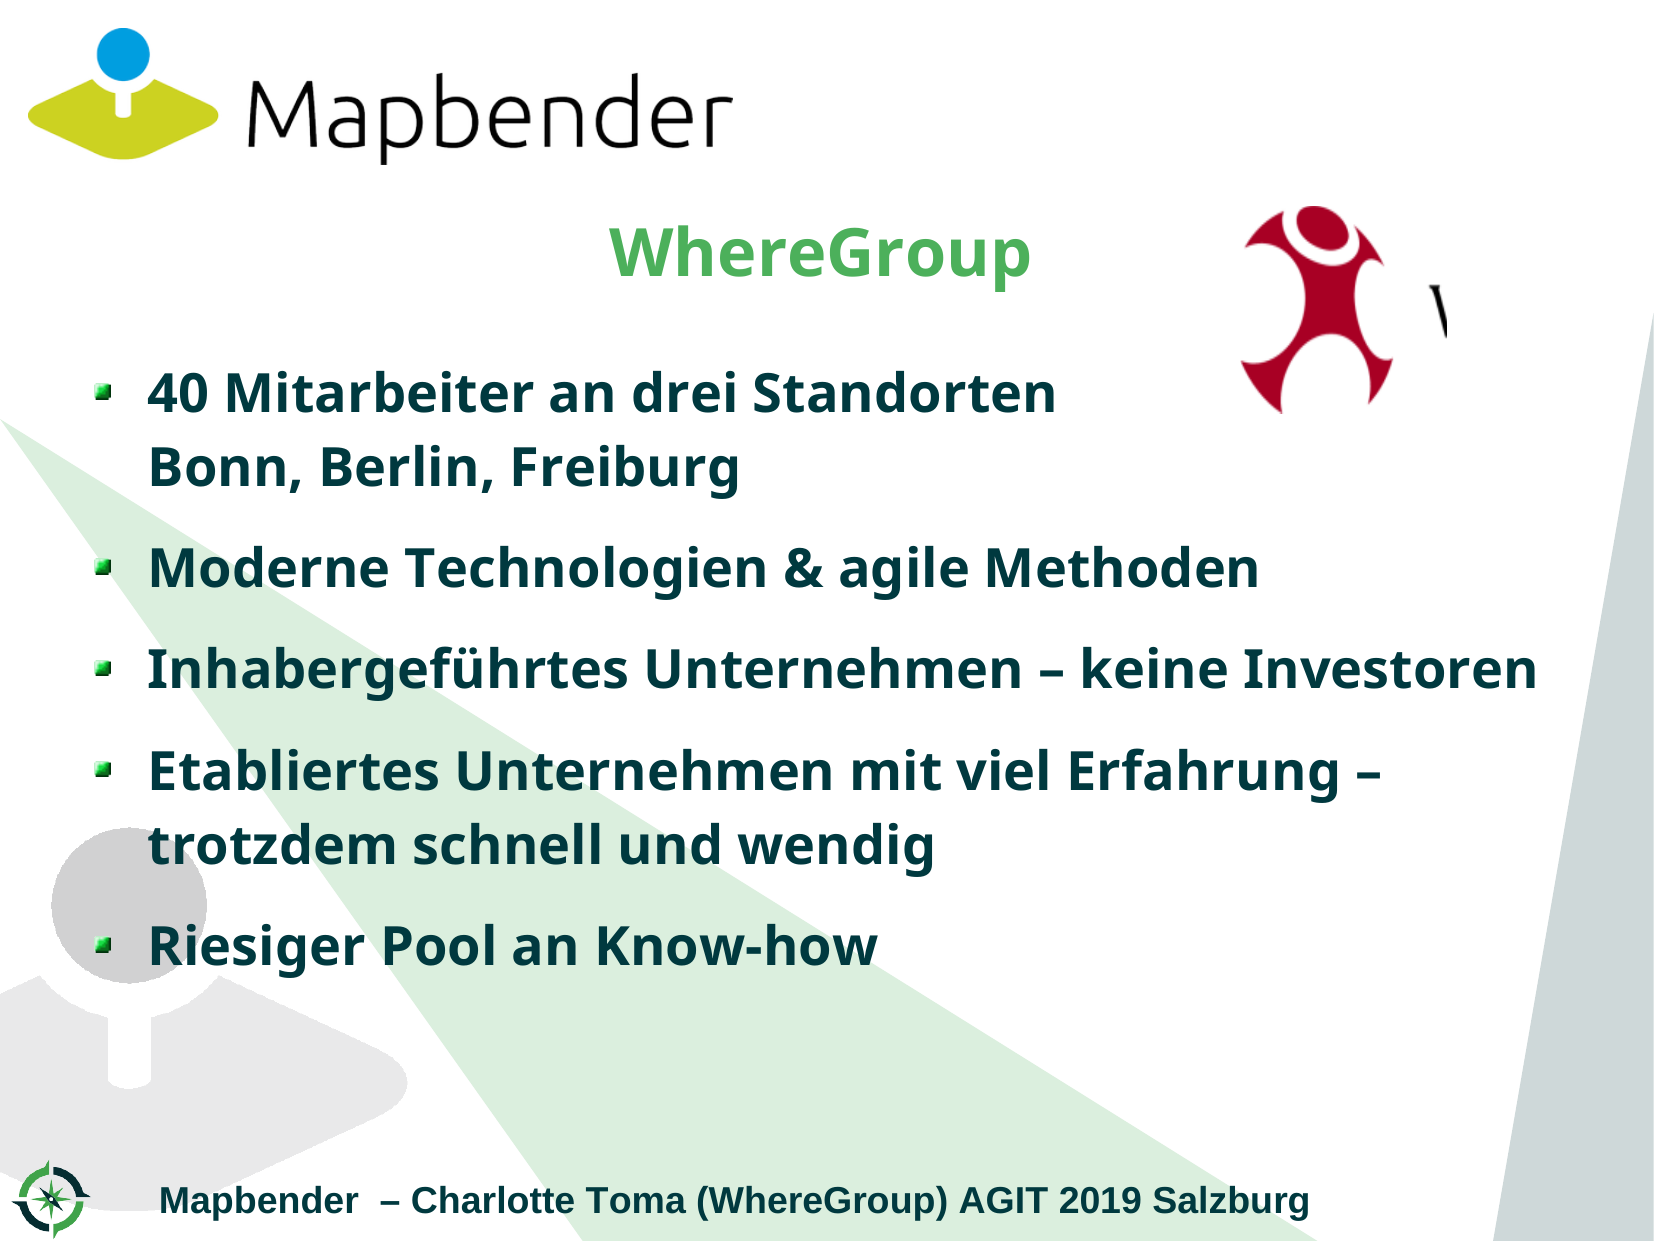

# WhereGroup
40 Mitarbeiter an drei Standorten
Bonn, Berlin, Freiburg
Moderne Technologien & agile Methoden
Inhabergeführtes Unternehmen – keine Investoren
Etabliertes Unternehmen mit viel Erfahrung – trotzdem schnell und wendig
Riesiger Pool an Know-how